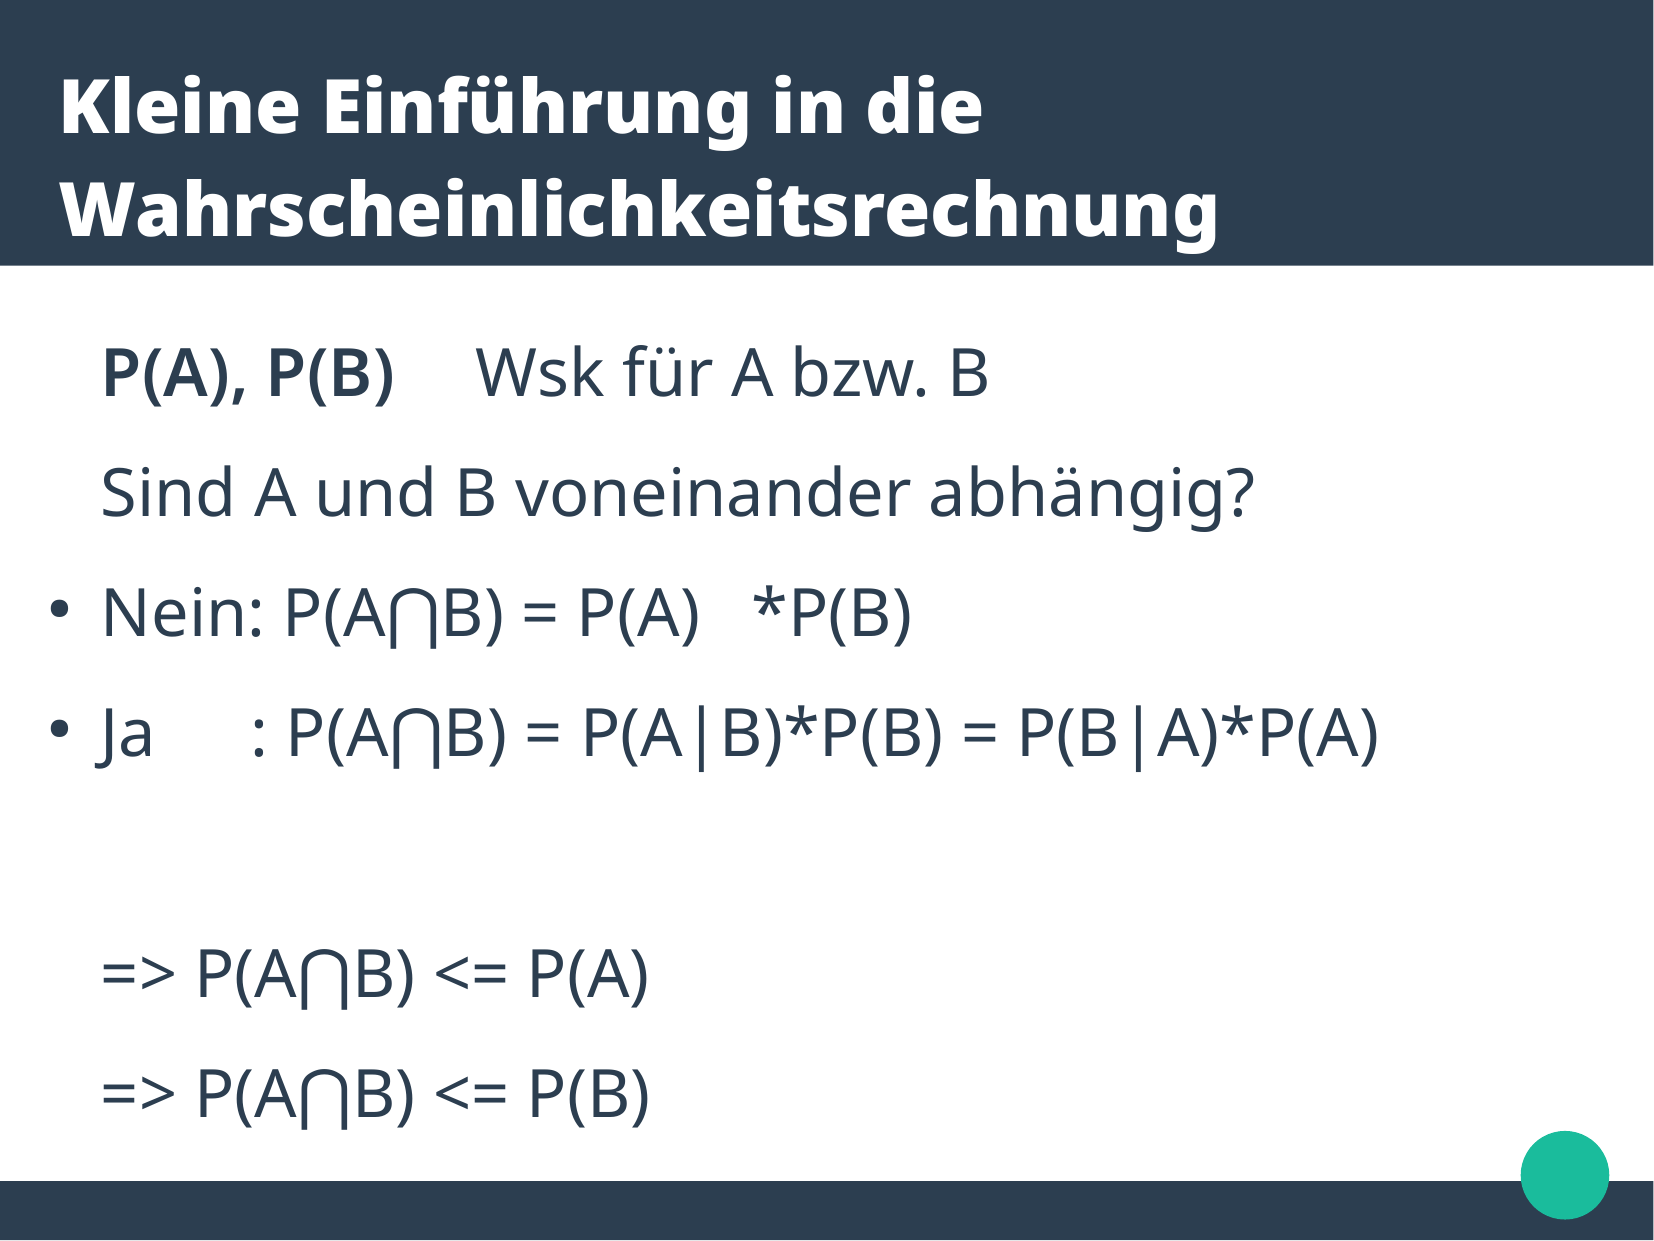

Kleine Einführung in die Wahrscheinlichkeitsrechnung
# P(A), P(B)		Wsk für A bzw. B
Sind A und B voneinander abhängig?
Nein: P(A⋂B) = P(A) *P(B)
Ja		: P(A⋂B) = P(A|B)*P(B) = P(B|A)*P(A)
=> P(A⋂B) <= P(A)
=> P(A⋂B) <= P(B)